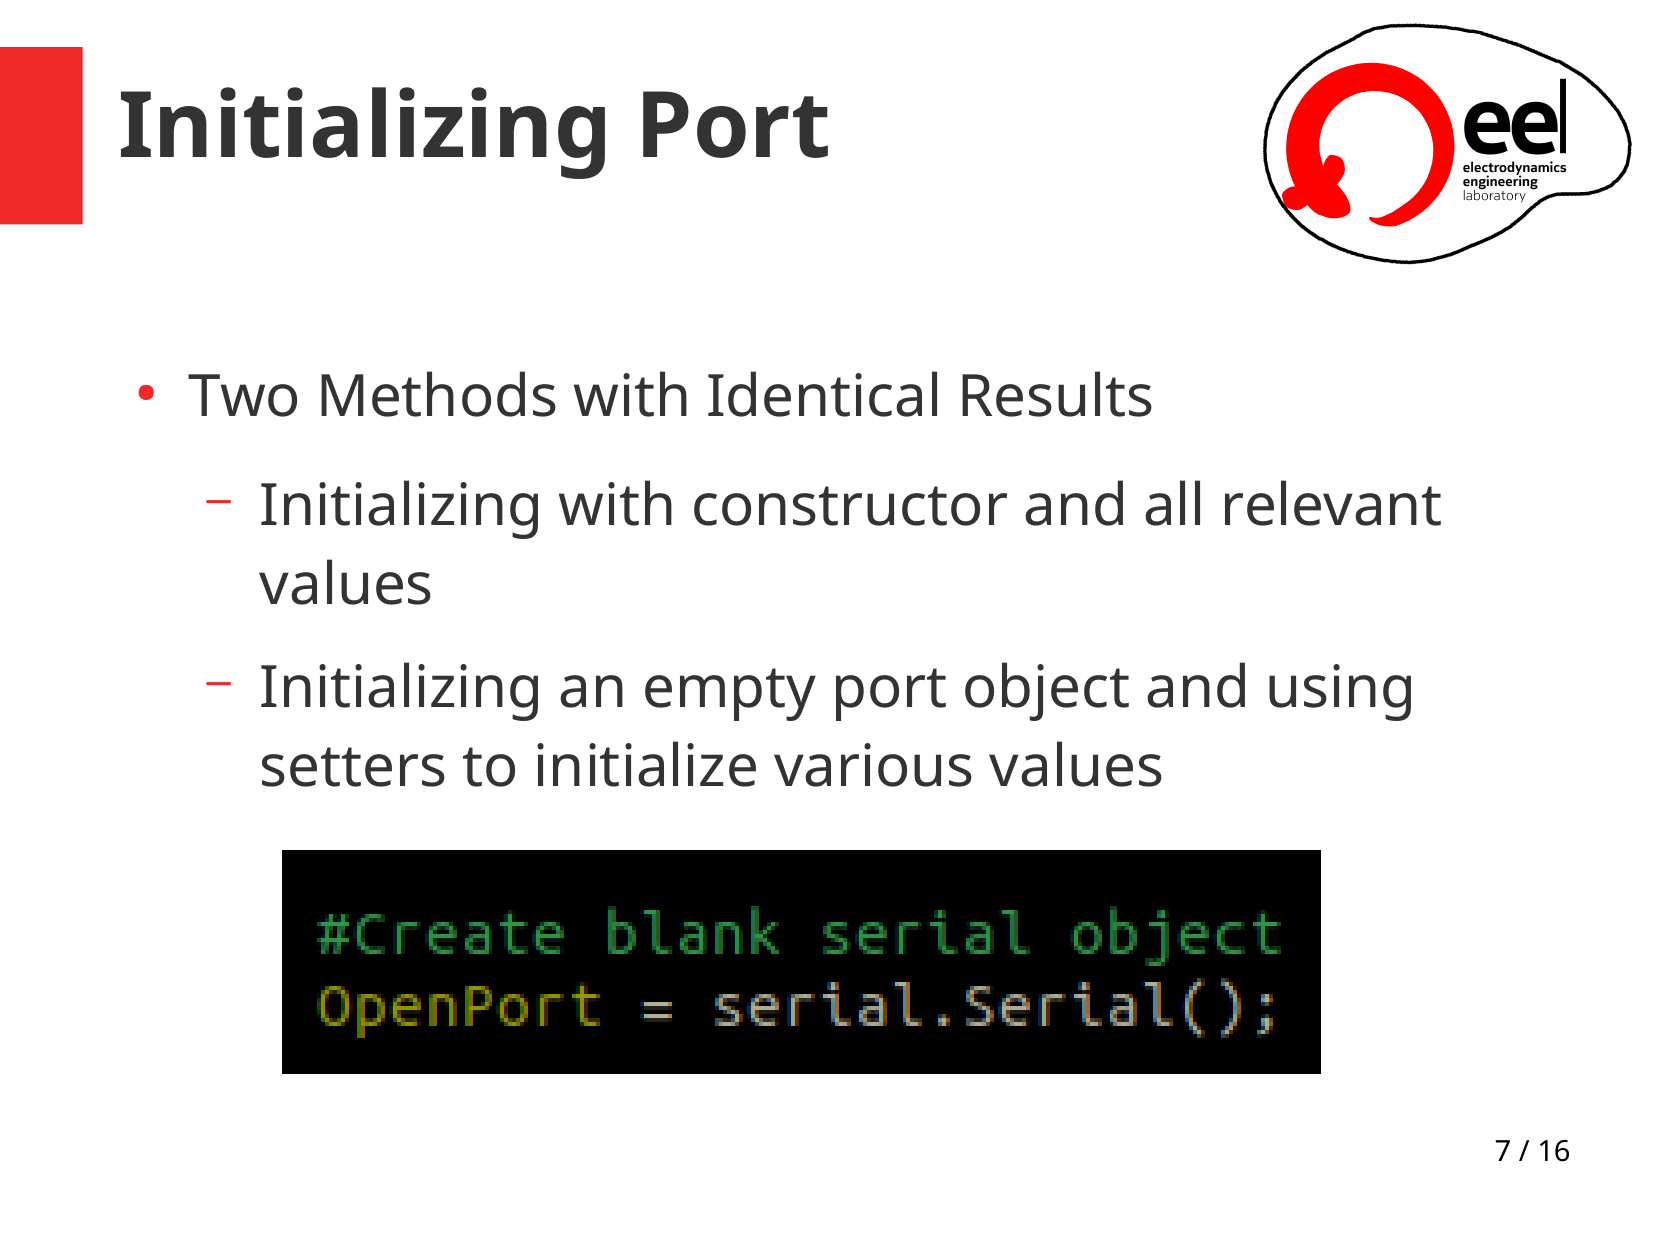

# Initializing Port
Two Methods with Identical Results
Initializing with constructor and all relevant values
Initializing an empty port object and using setters to initialize various values
7